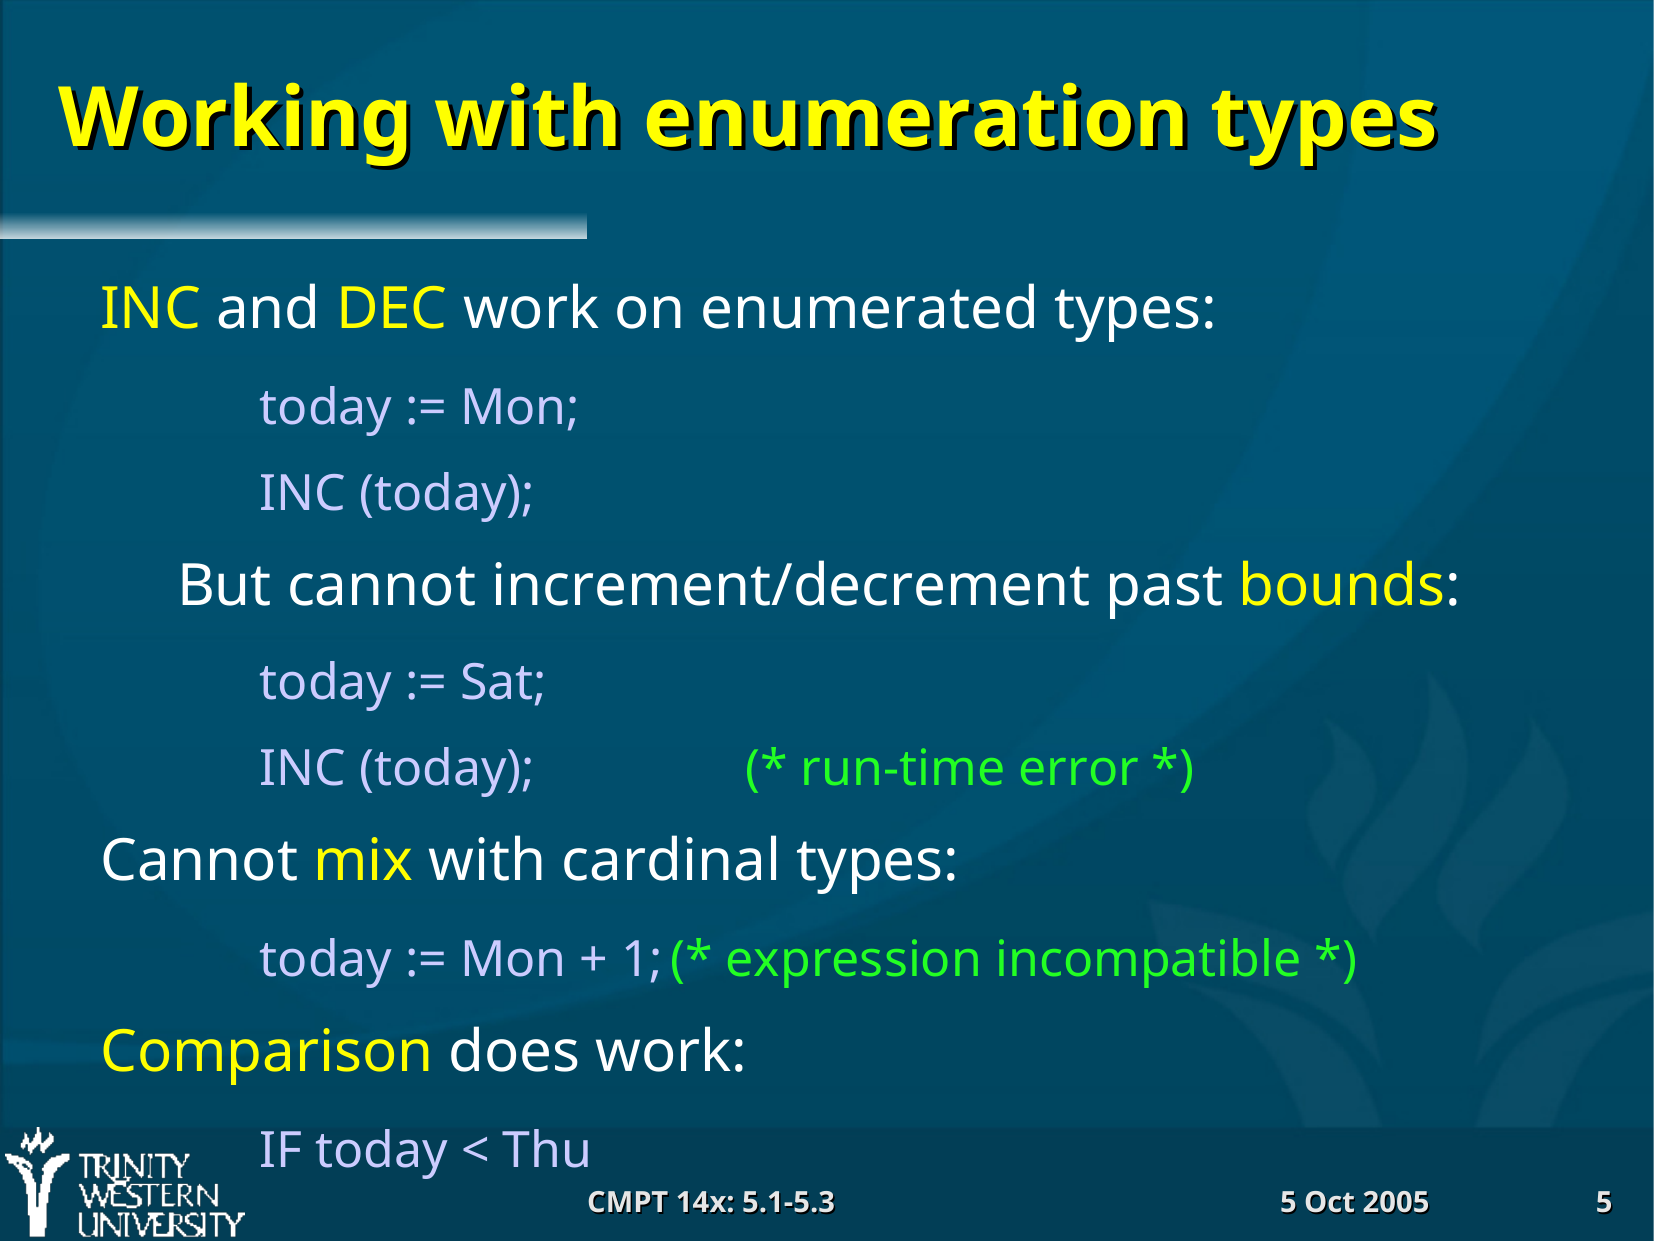

# Working with enumeration types
INC and DEC work on enumerated types:
today := Mon;
INC (today);
But cannot increment/decrement past bounds:
today := Sat;
INC (today);			(* run-time error *)
Cannot mix with cardinal types:
today := Mon + 1;	(* expression incompatible *)
Comparison does work:
IF today < Thu
CMPT 14x: 5.1-5.3
5 Oct 2005
5